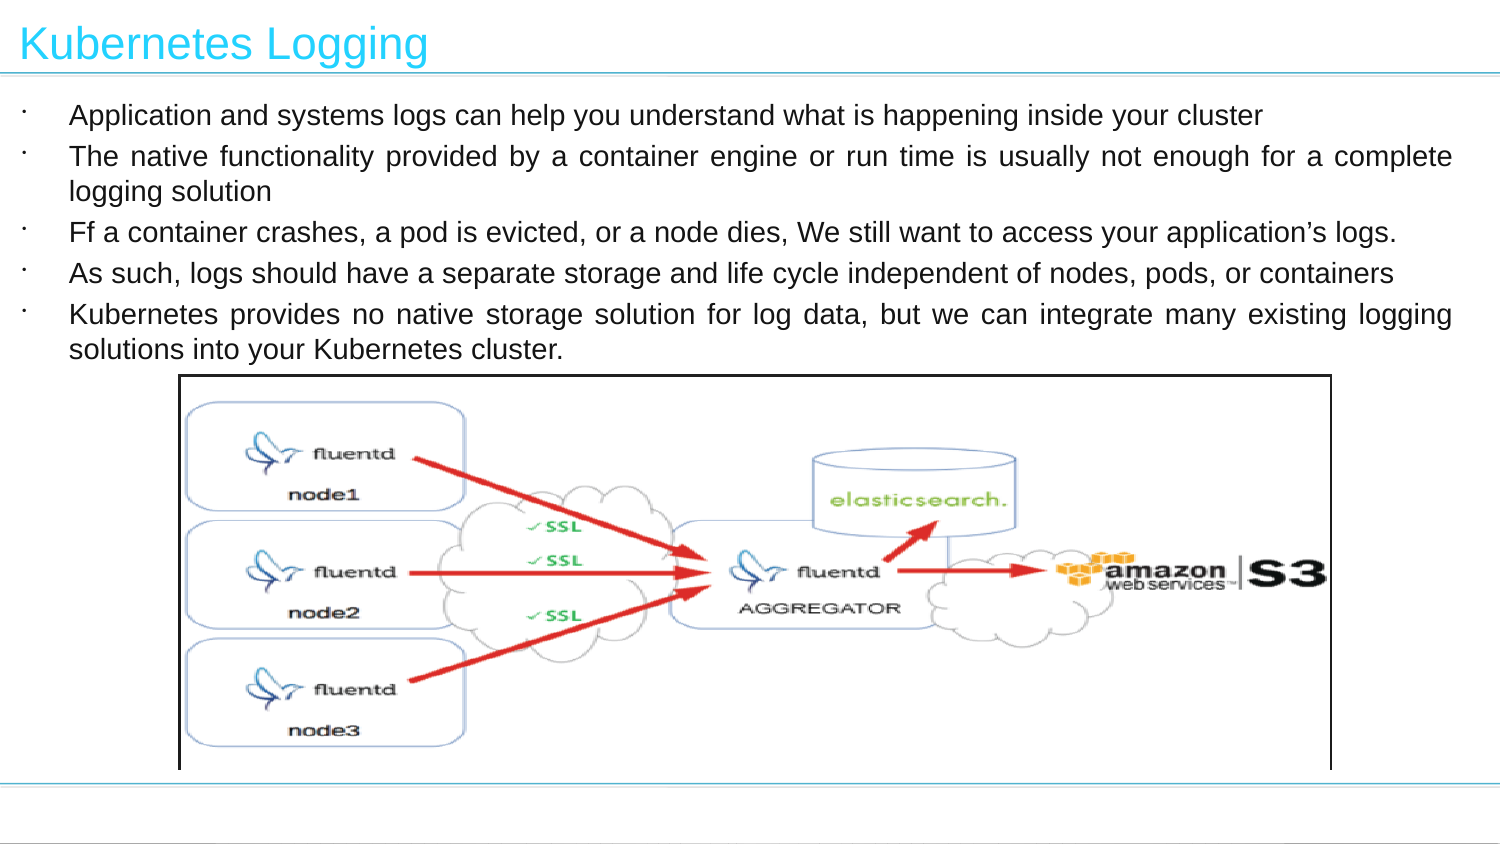

# Kubernetes Logging
Application and systems logs can help you understand what is happening inside your cluster
The native functionality provided by a container engine or run time is usually not enough for a complete logging solution
Ff a container crashes, a pod is evicted, or a node dies, We still want to access your application’s logs.
As such, logs should have a separate storage and life cycle independent of nodes, pods, or containers
Kubernetes provides no native storage solution for log data, but we can integrate many existing logging solutions into your Kubernetes cluster.